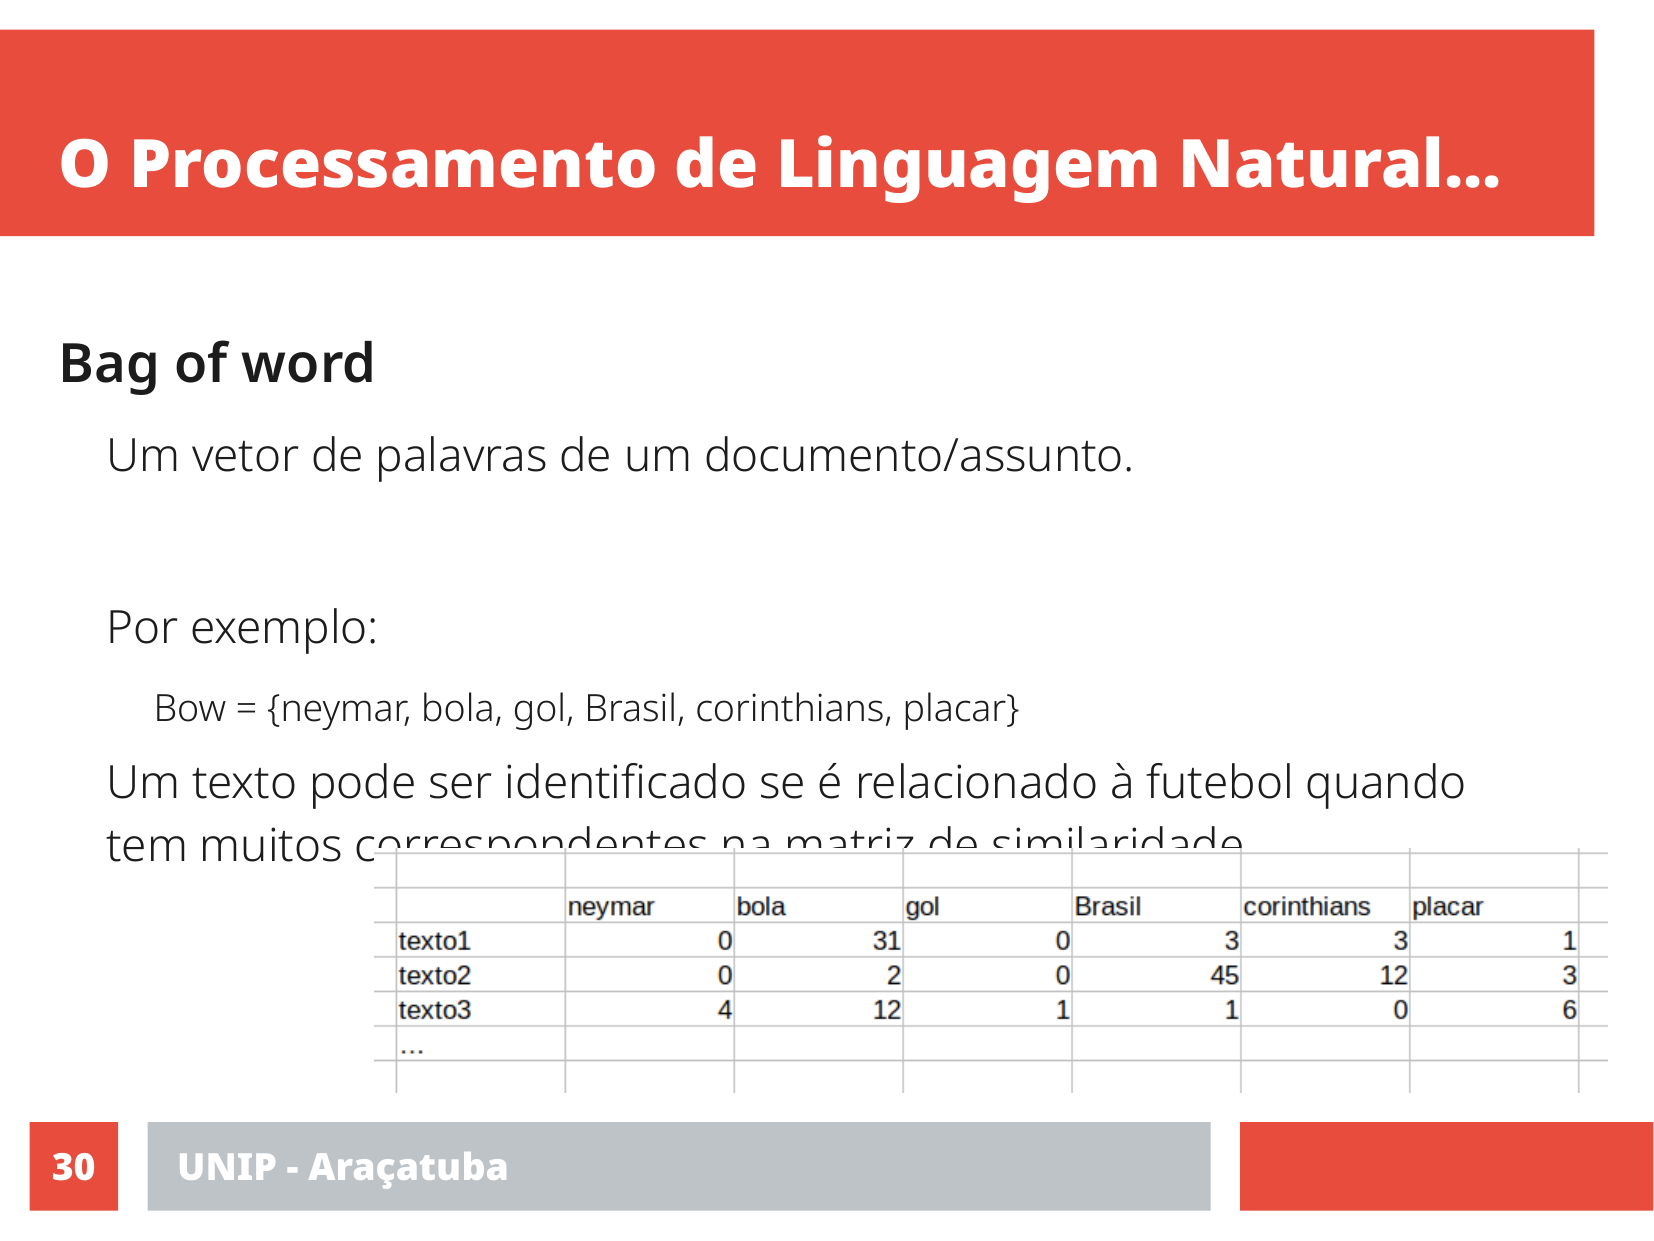

# O Processamento de Linguagem Natural...
Bag of word
Um vetor de palavras de um documento/assunto.
Por exemplo:
Bow = {neymar, bola, gol, Brasil, corinthians, placar}
Um texto pode ser identificado se é relacionado à futebol quando tem muitos correspondentes na matriz de similaridade
30
UNIP - Araçatuba